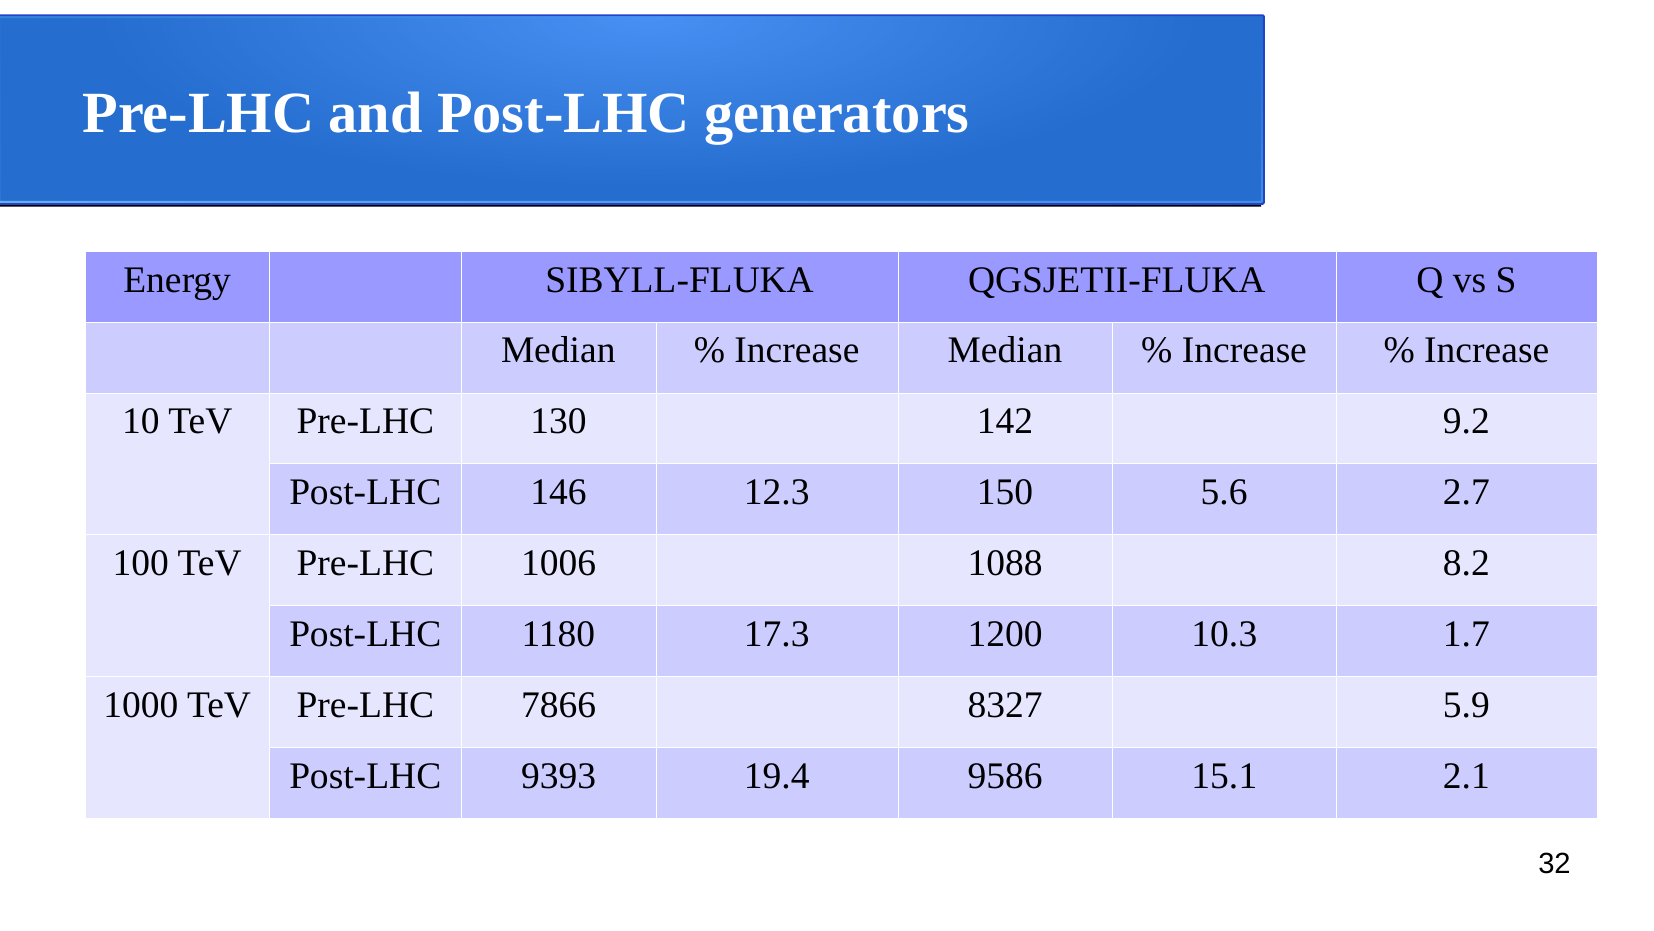

# Pre-LHC and Post-LHC generators
| Energy | | SIBYLL-FLUKA | | QGSJETII-FLUKA | | Q vs S |
| --- | --- | --- | --- | --- | --- | --- |
| | | Median | % Increase | Median | % Increase | % Increase |
| 10 TeV | Pre-LHC | 130 | | 142 | | 9.2 |
| | Post-LHC | 146 | 12.3 | 150 | 5.6 | 2.7 |
| 100 TeV | Pre-LHC | 1006 | | 1088 | | 8.2 |
| | Post-LHC | 1180 | 17.3 | 1200 | 10.3 | 1.7 |
| 1000 TeV | Pre-LHC | 7866 | | 8327 | | 5.9 |
| | Post-LHC | 9393 | 19.4 | 9586 | 15.1 | 2.1 |